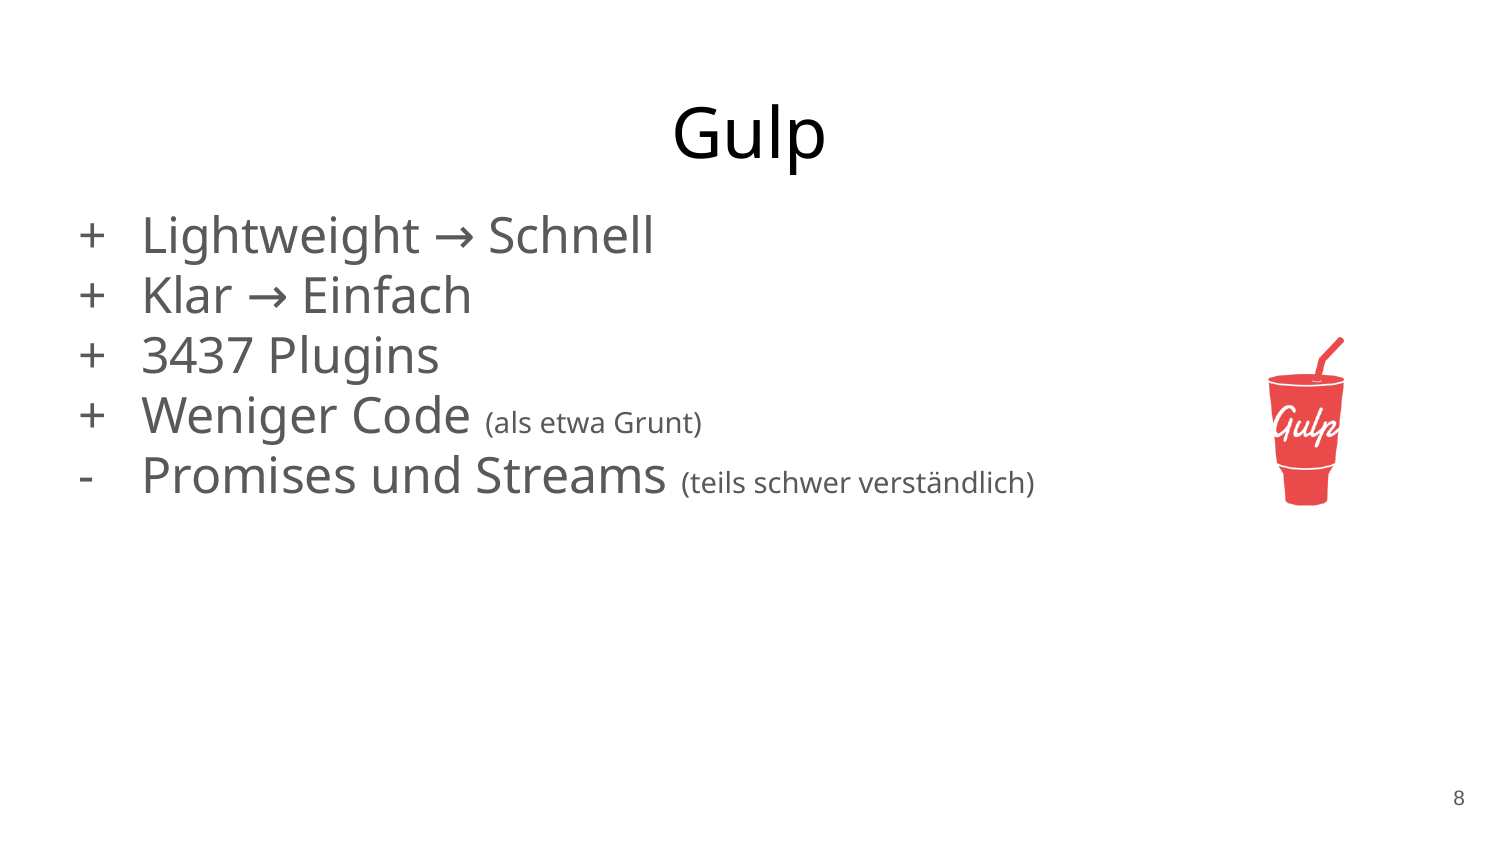

# Gulp
Lightweight → Schnell
Klar → Einfach
3437 Plugins
Weniger Code (als etwa Grunt)
Promises und Streams (teils schwer verständlich)